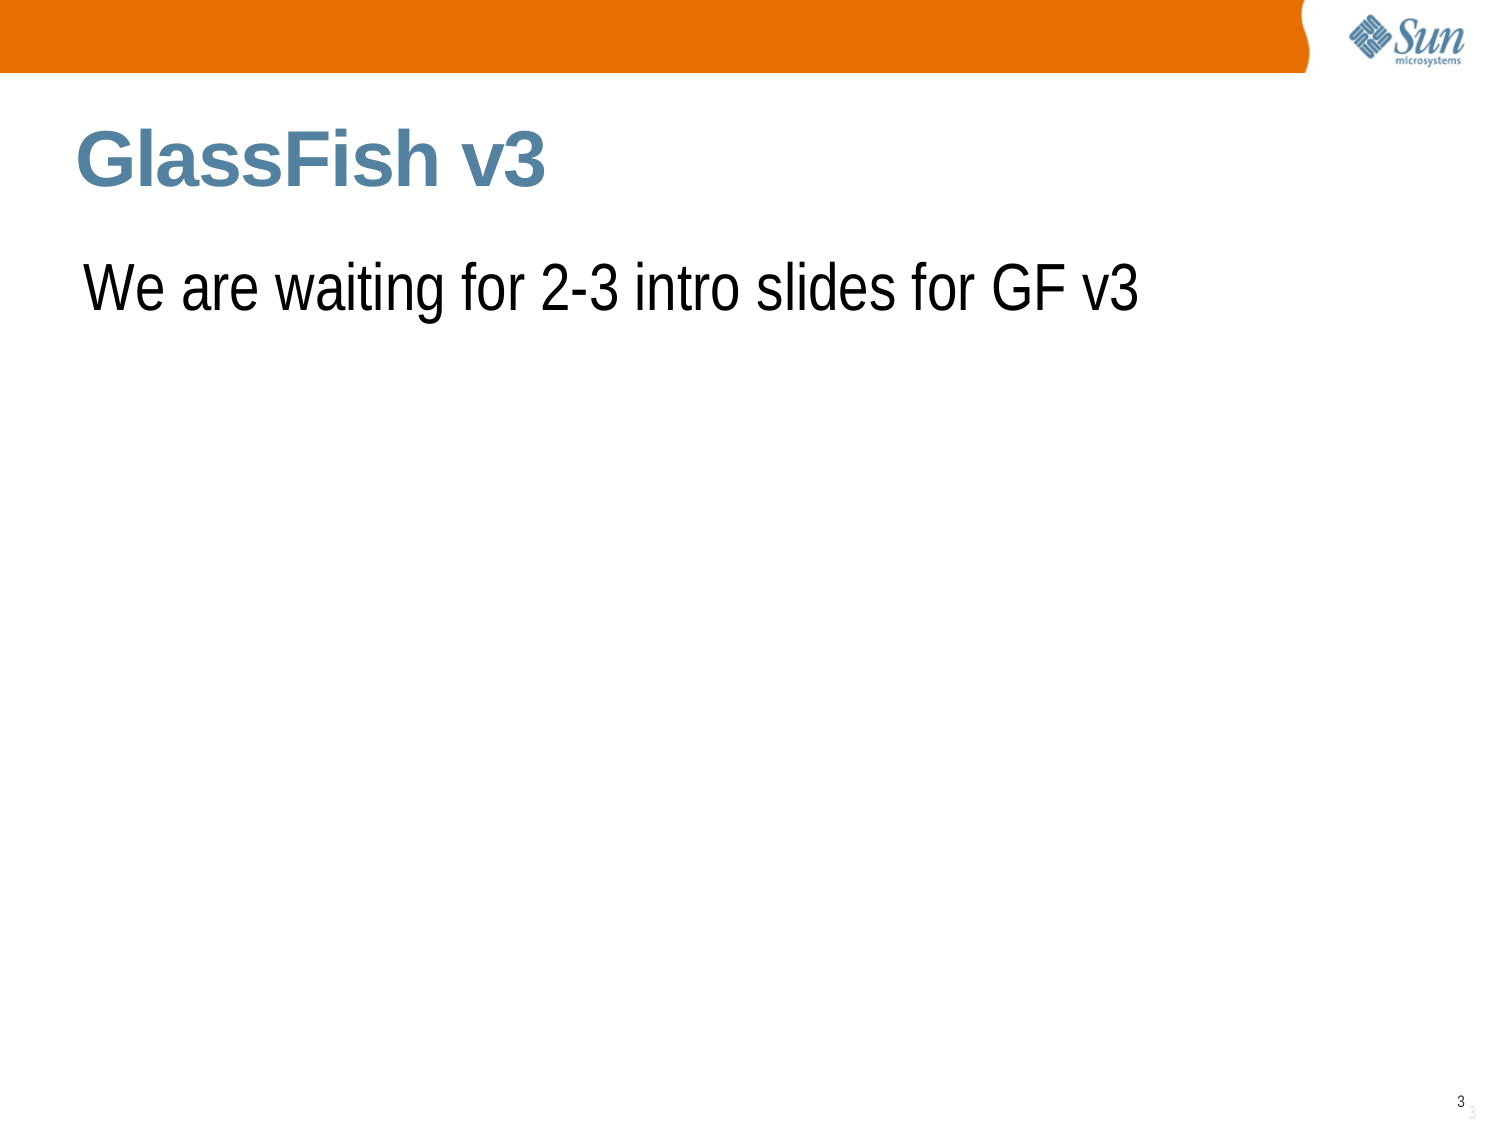

# GlassFish v3
We are waiting for 2-3 intro slides for GF v3